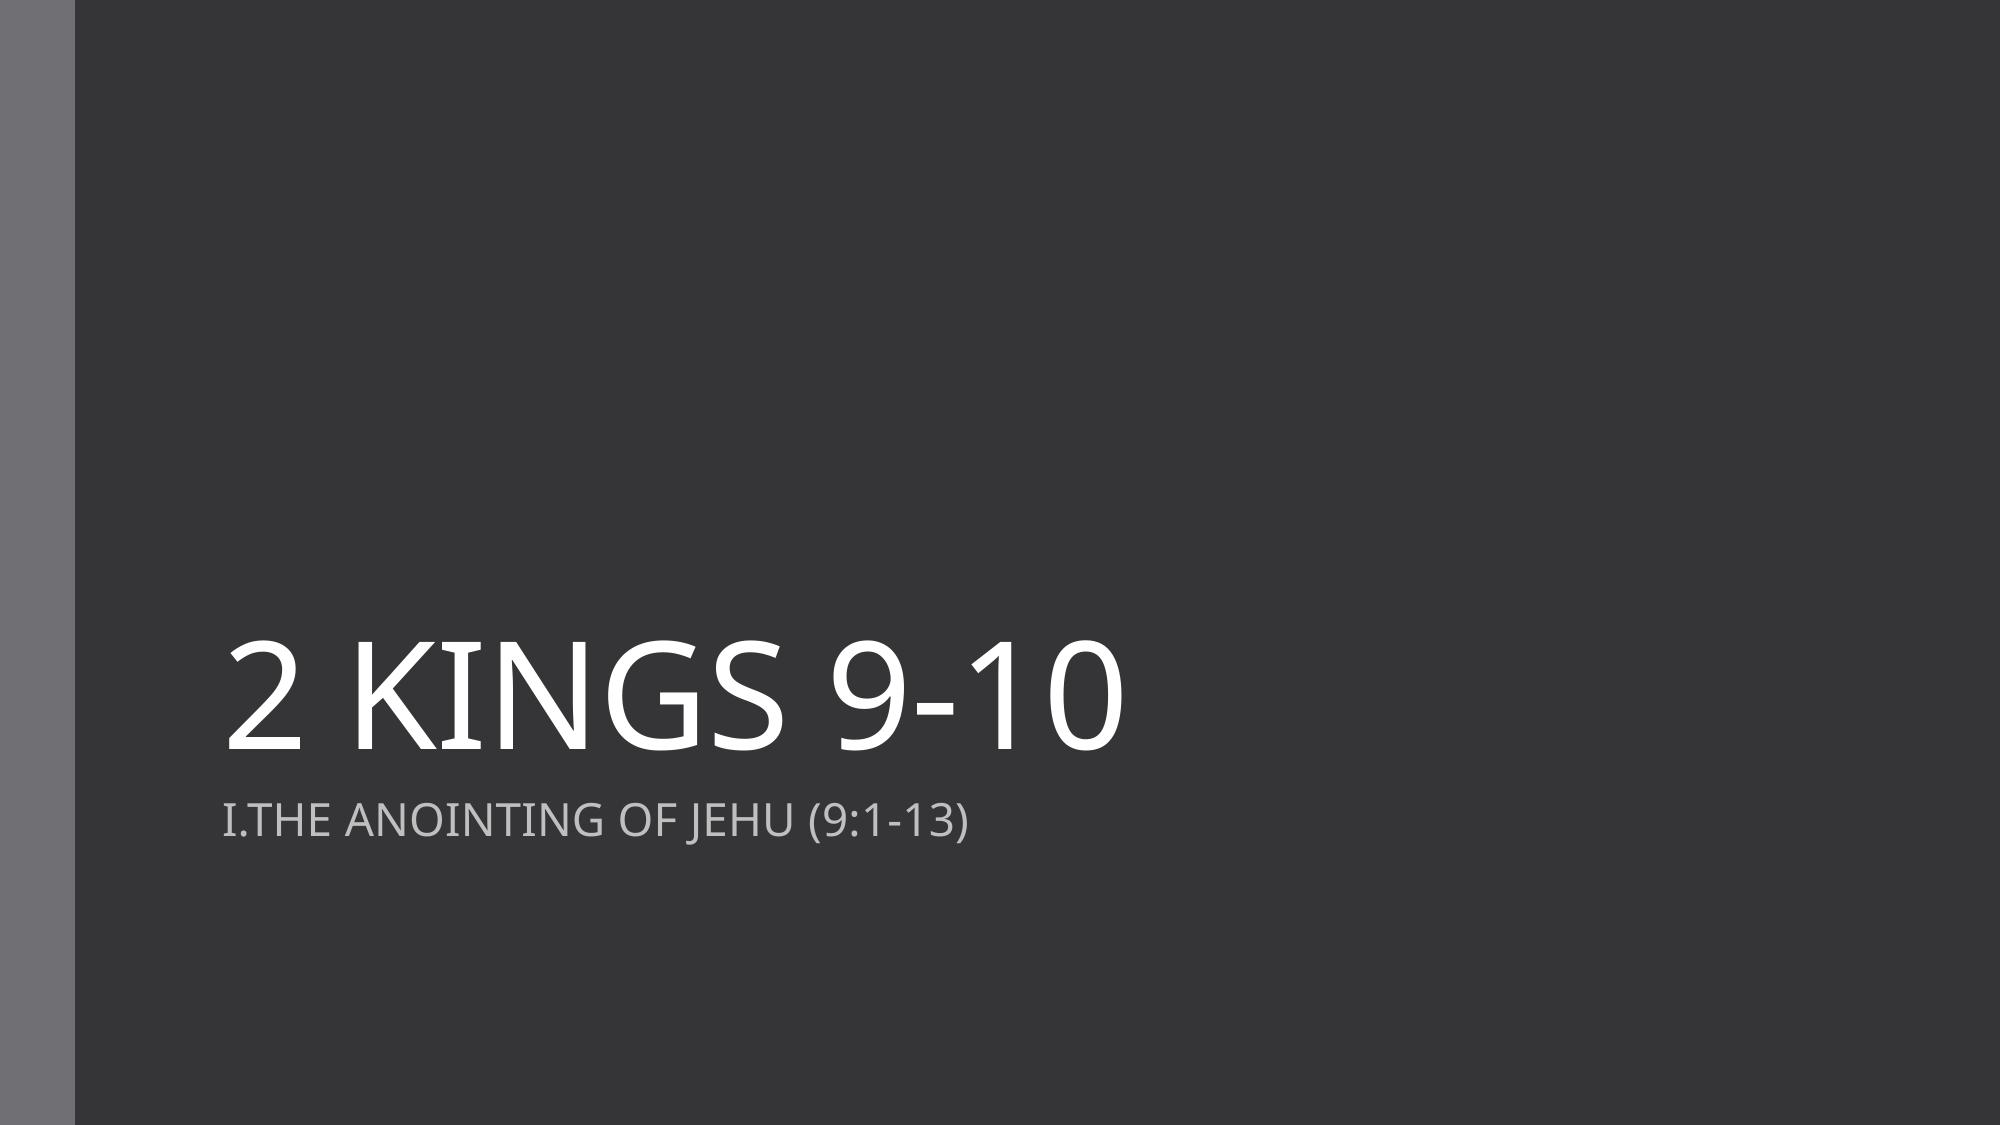

# 2 KINGS 9-10
I.THE ANOINTING OF JEHU (9:1-13)